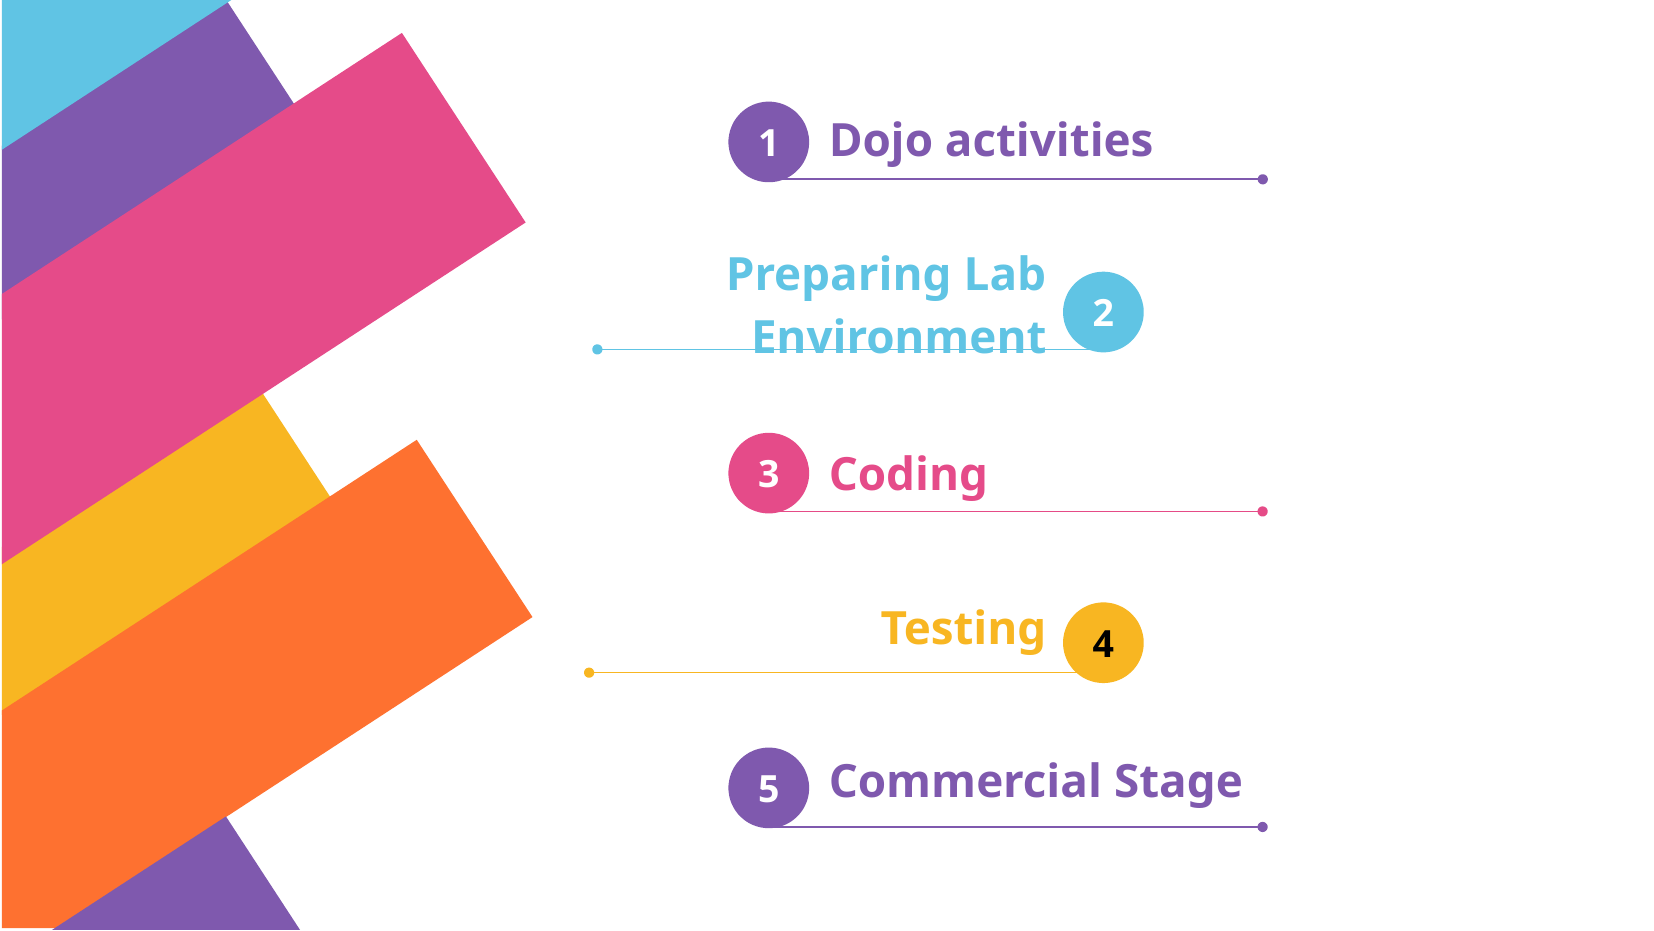

# Dojo activities
1
Preparing Lab Environment
2
Coding
3
Testing
4
Commercial Stage
5